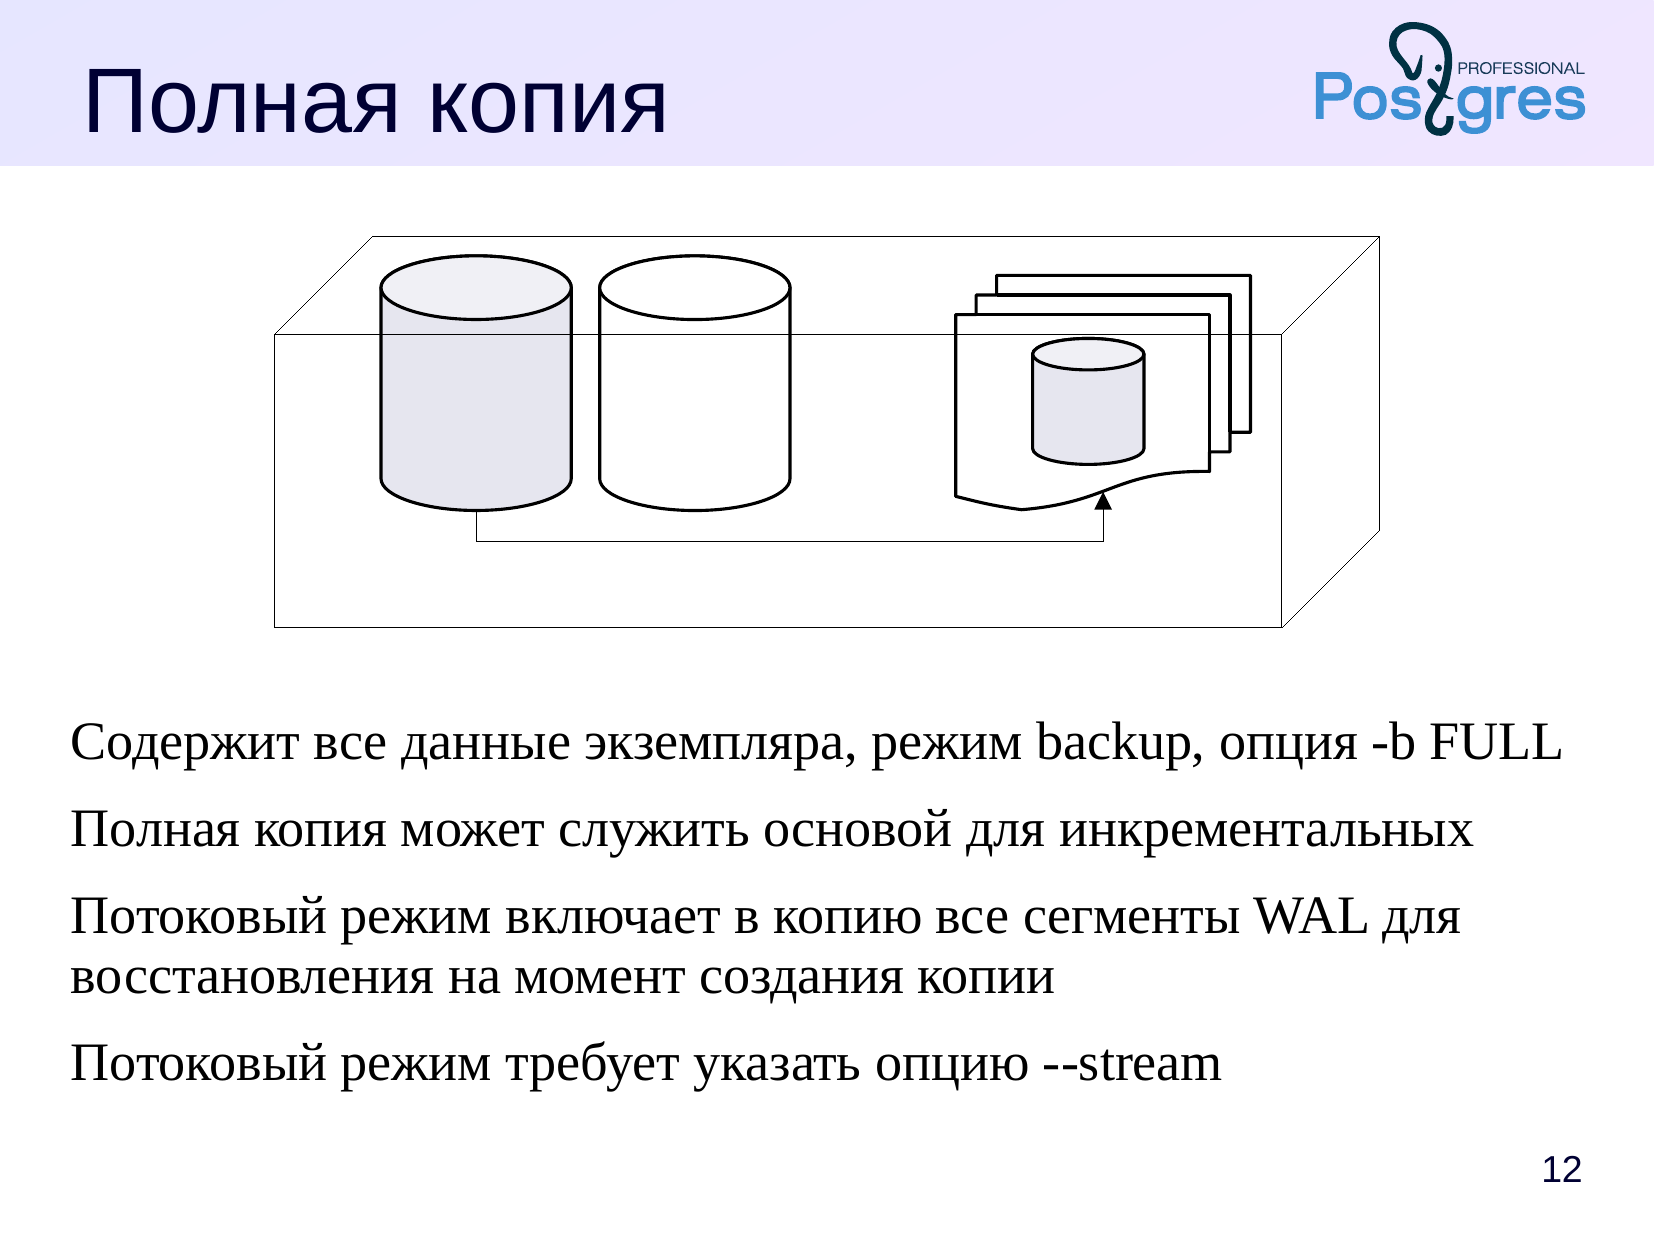

# Полная копия
Содержит все данные экземпляра, режим backup, опция -b FULL
Полная копия может служить основой для инкрементальных
Потоковый режим включает в копию все сегменты WAL для восстановления на момент создания копии
Потоковый режим требует указать опцию --stream